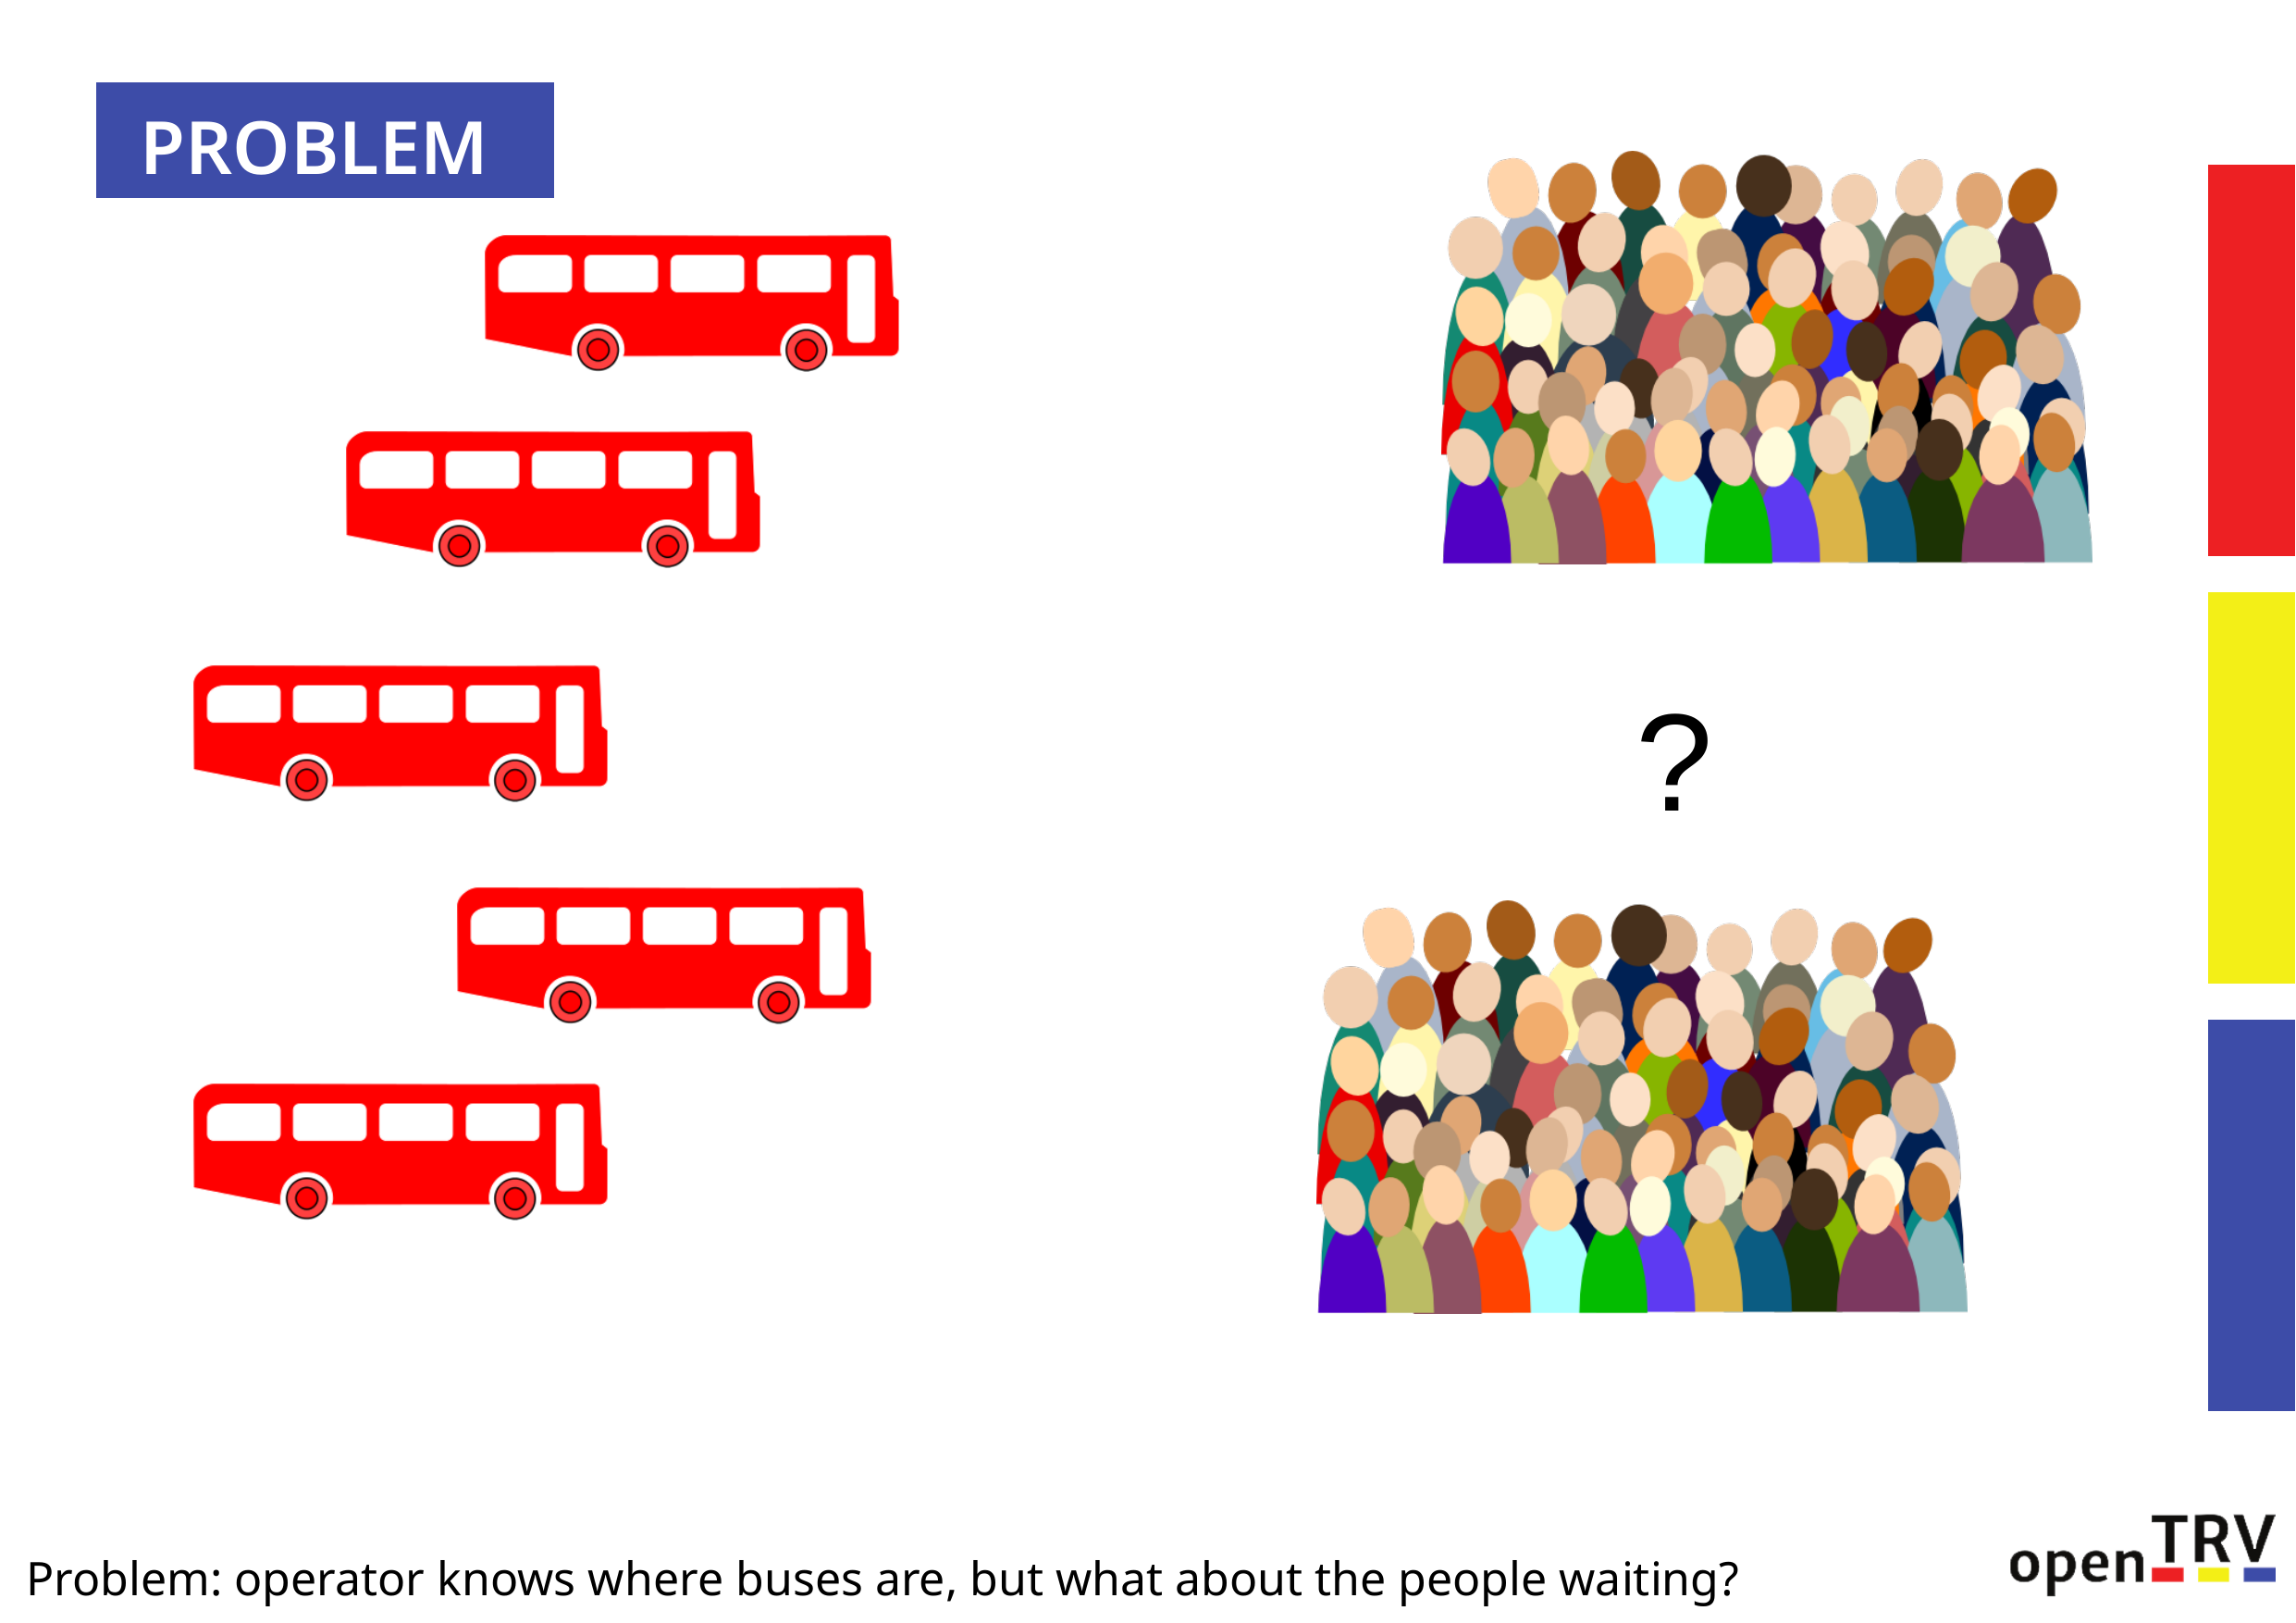

PROBLEM
?
Problem: operator knows where buses are, but what about the people waiting?